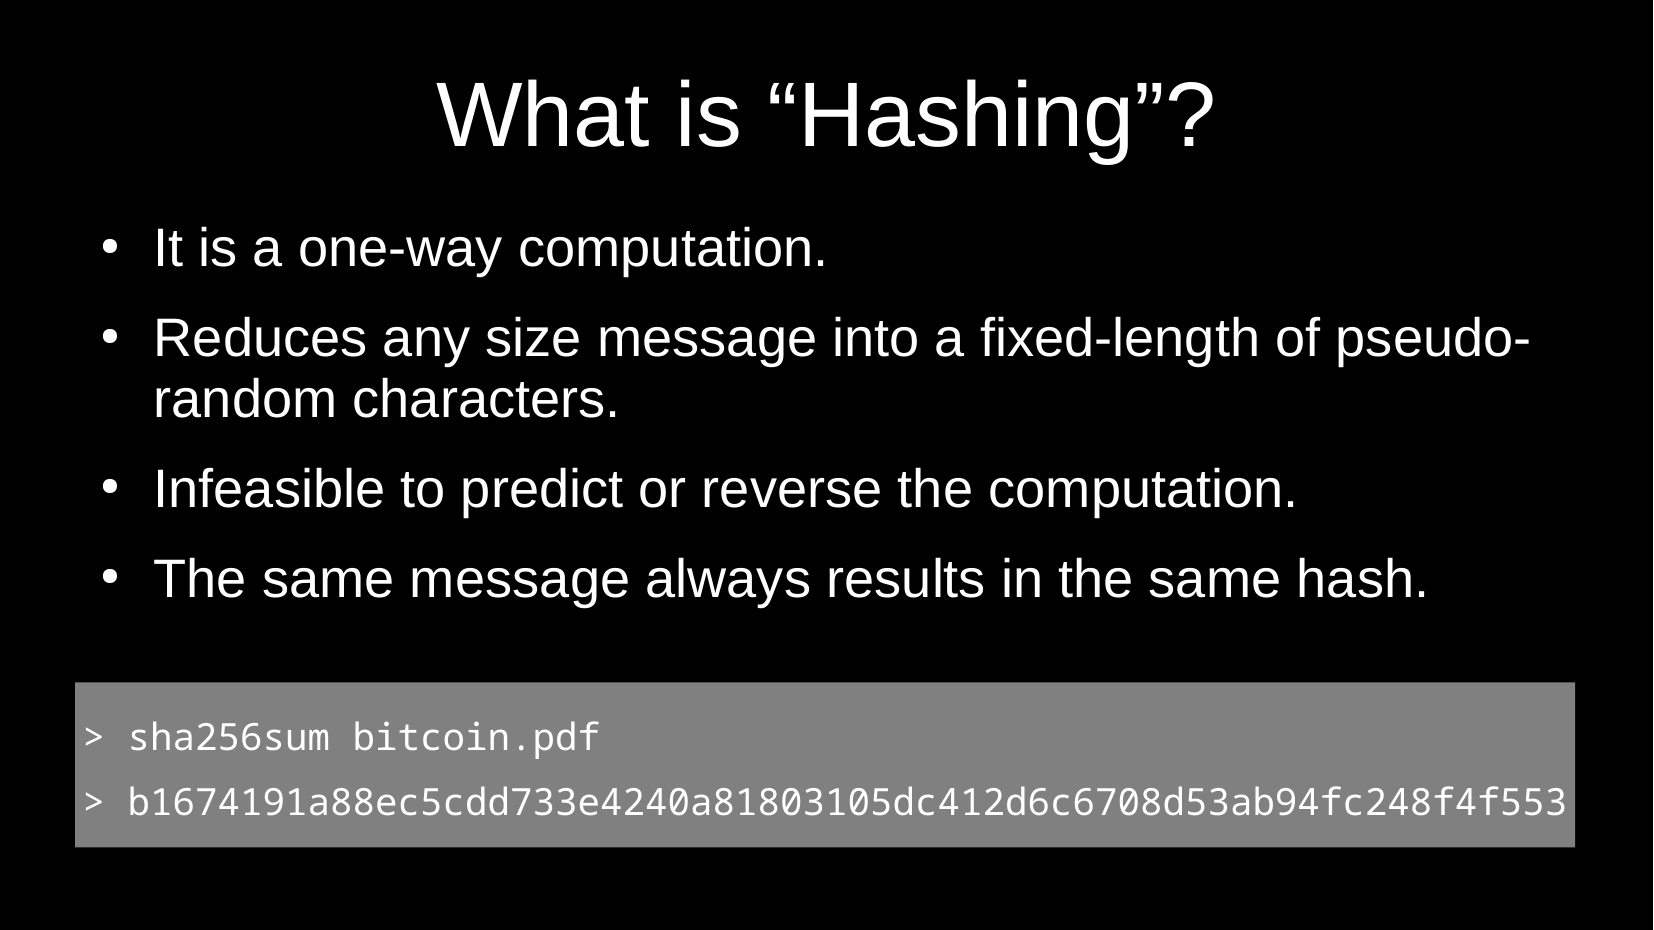

# What is “Hashing”?
It is a one-way computation.
Reduces any size message into a fixed-length of pseudo-random characters.
Infeasible to predict or reverse the computation.
The same message always results in the same hash.
> sha256sum bitcoin.pdf
> b1674191a88ec5cdd733e4240a81803105dc412d6c6708d53ab94fc248f4f553